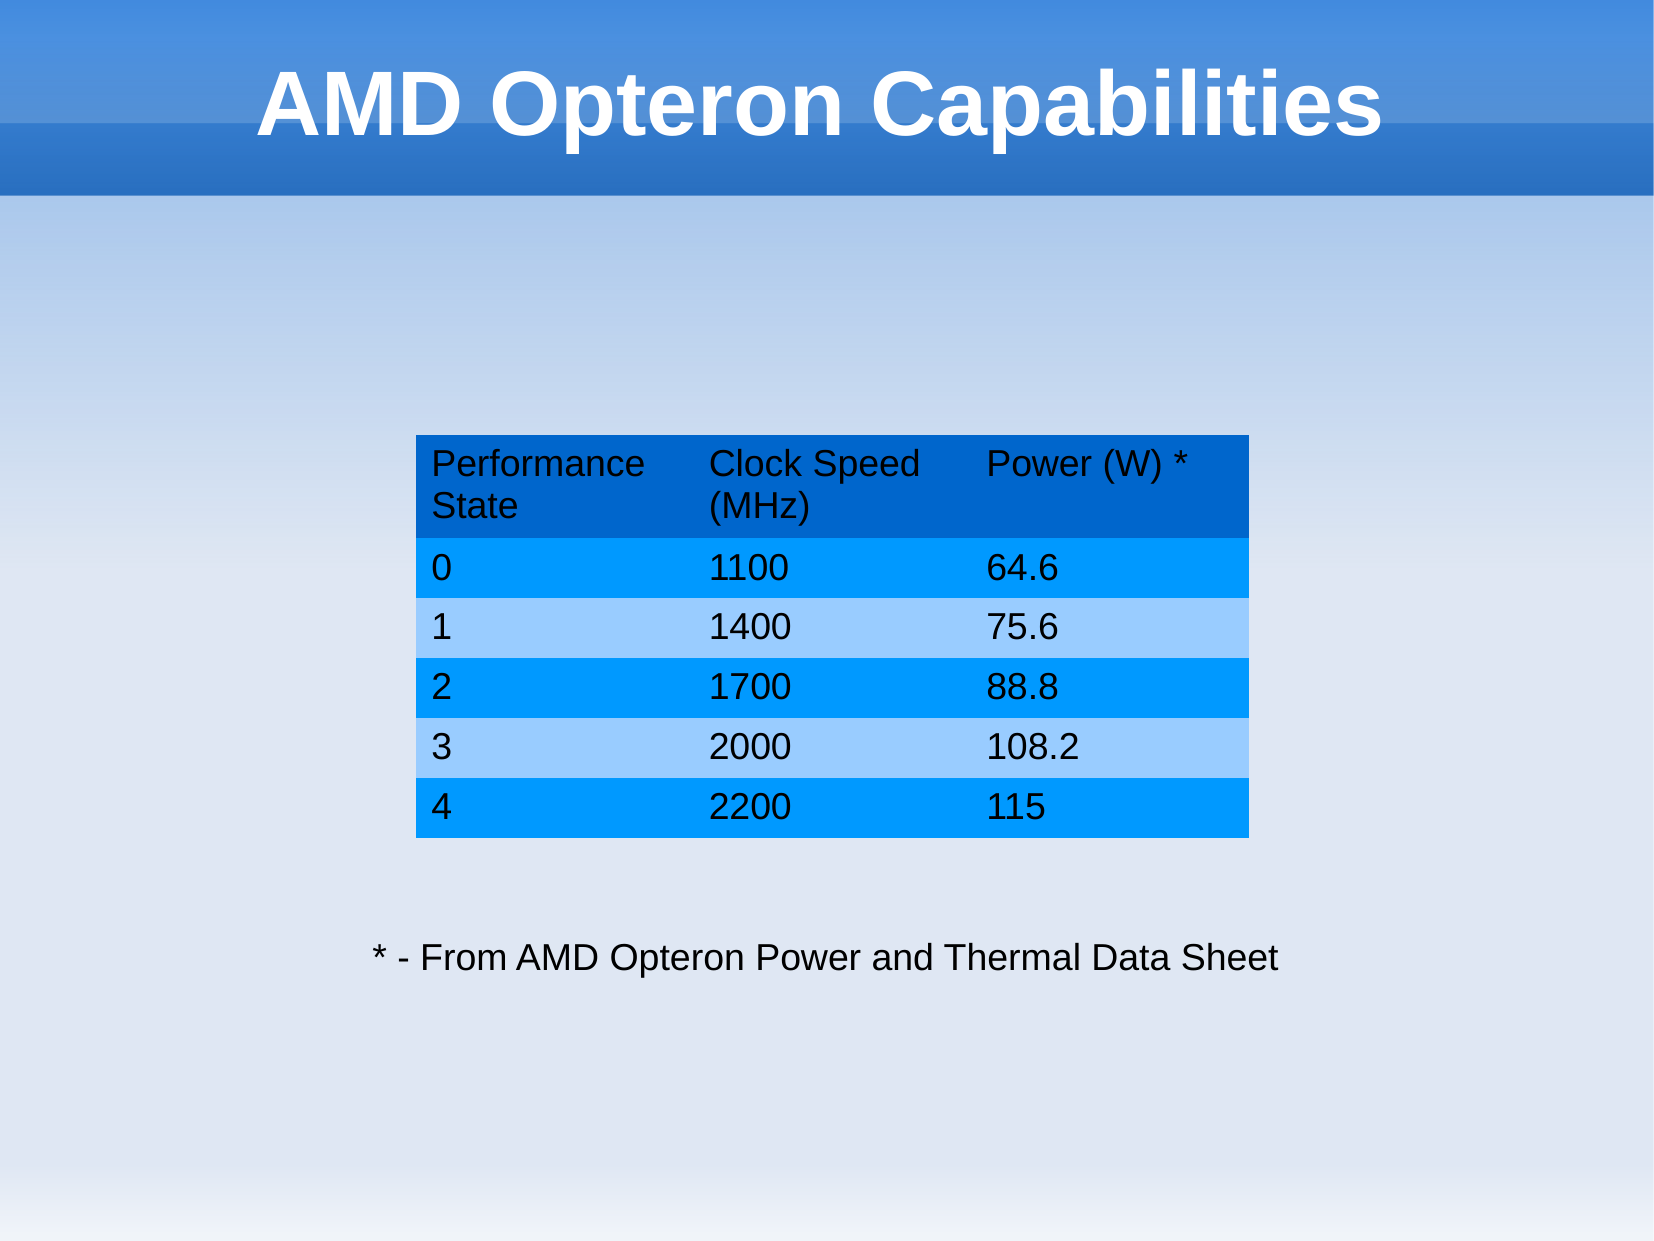

# AMD Opteron Capabilities
| Performance State | Clock Speed (MHz) | Power (W) \* |
| --- | --- | --- |
| 0 | 1100 | 64.6 |
| 1 | 1400 | 75.6 |
| 2 | 1700 | 88.8 |
| 3 | 2000 | 108.2 |
| 4 | 2200 | 115 |
* - From AMD Opteron Power and Thermal Data Sheet